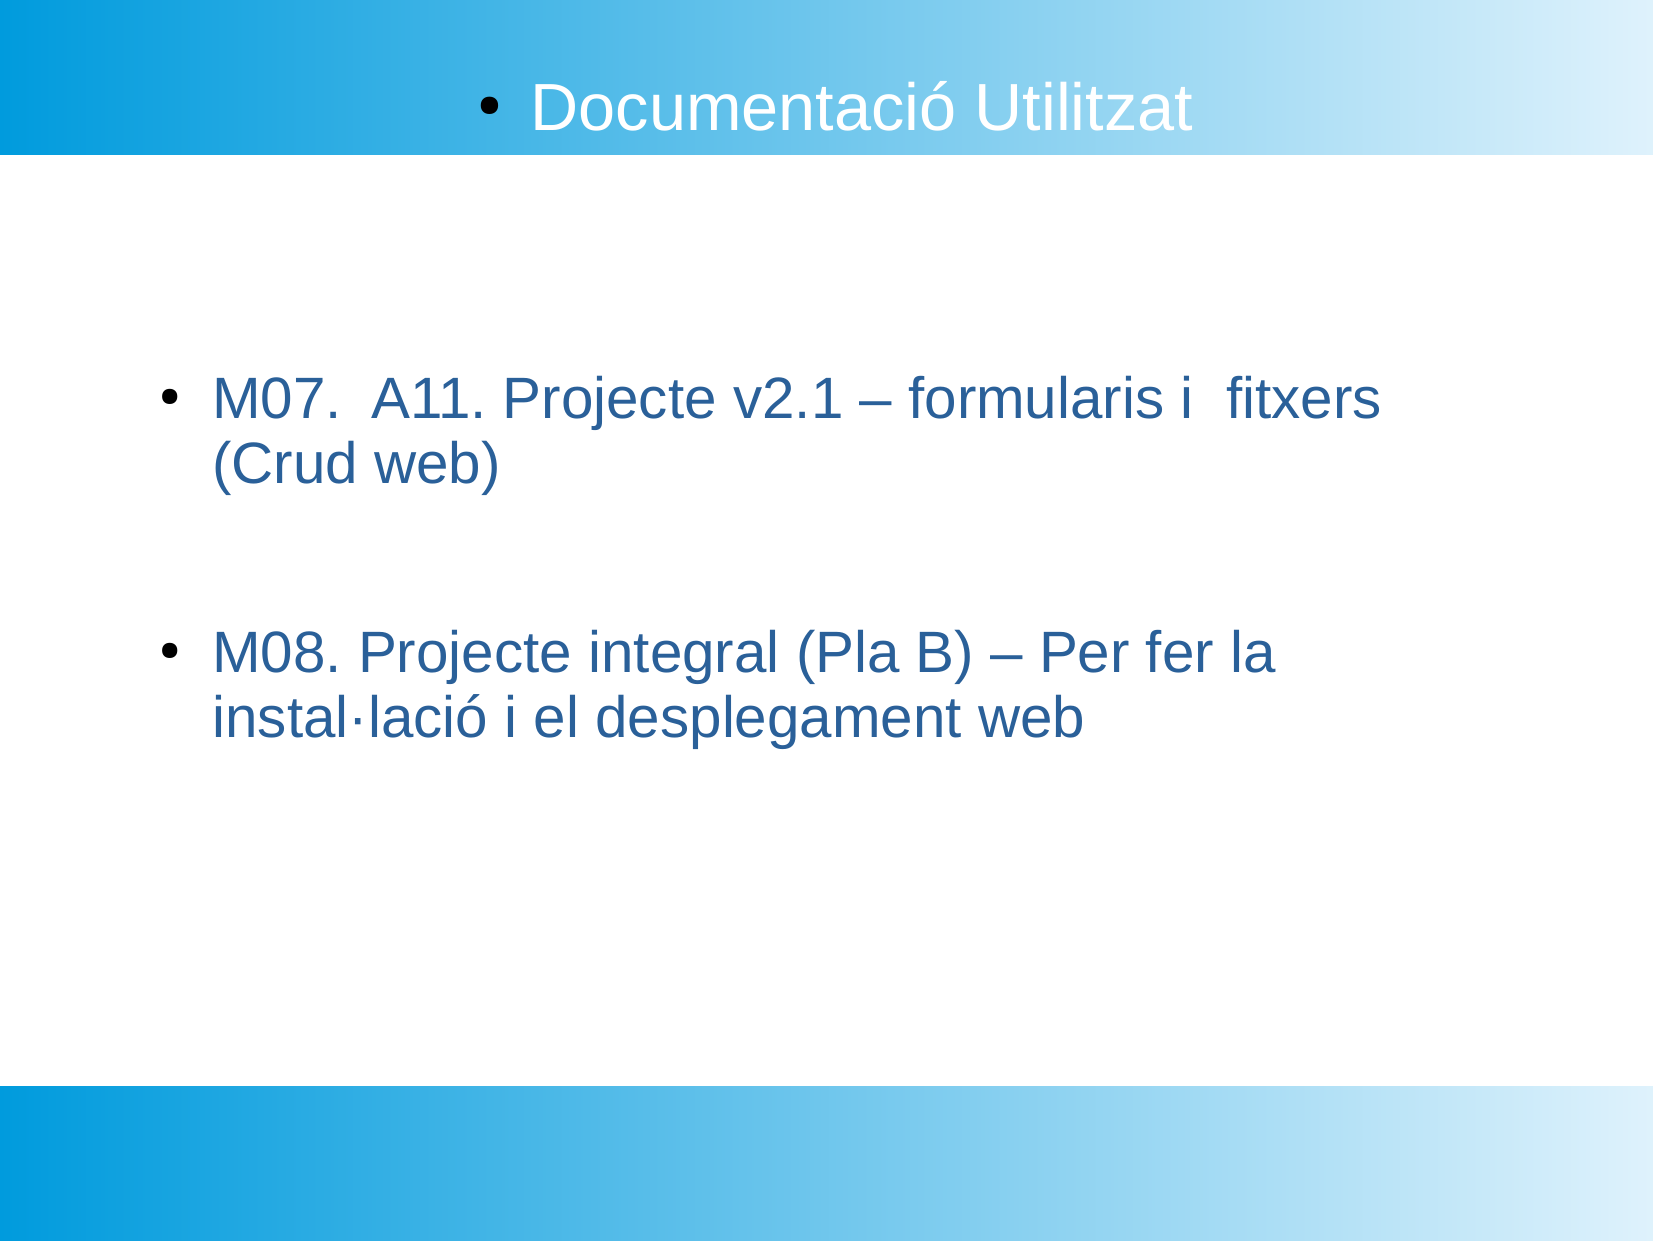

# Documentació Utilitzat
M07. A11. Projecte v2.1 – formularis i fitxers (Crud web)
M08. Projecte integral (Pla B) – Per fer la instal·lació i el desplegament web